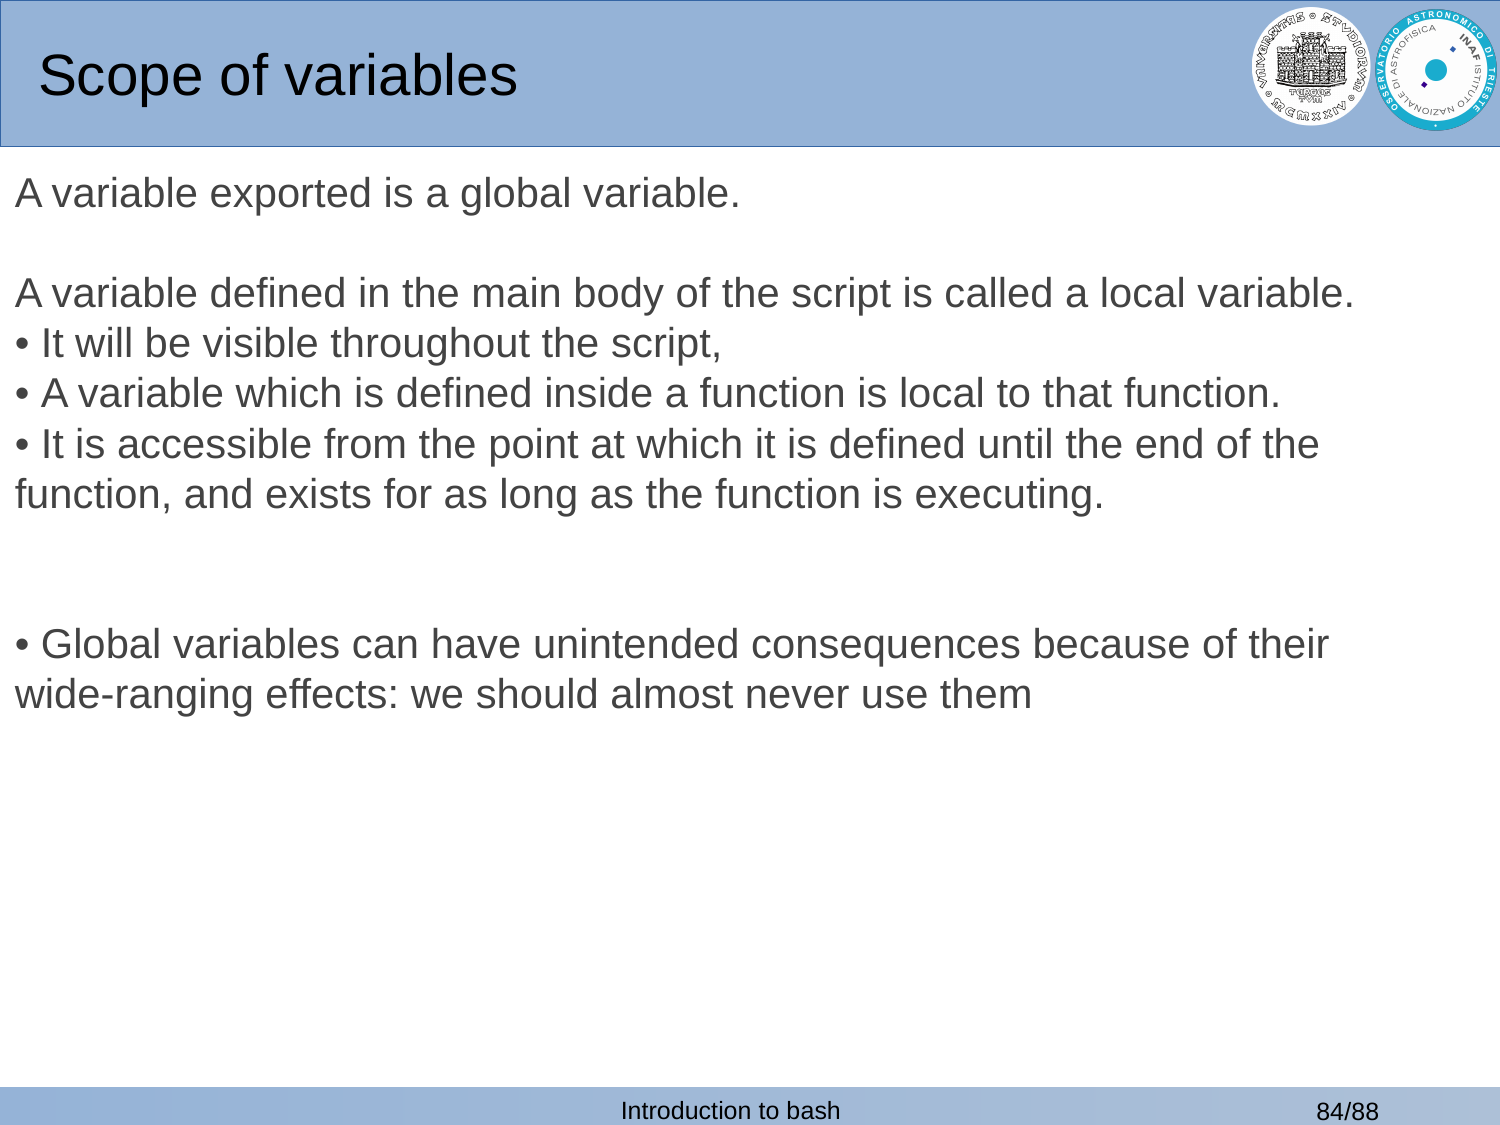

Scope of variables
# A variable exported is a global variable.
A variable defined in the main body of the script is called a local variable.
• It will be visible throughout the script,
• A variable which is defined inside a function is local to that function.
• It is accessible from the point at which it is defined until the end of the
function, and exists for as long as the function is executing.
• Global variables can have unintended consequences because of their
wide-ranging effects: we should almost never use them